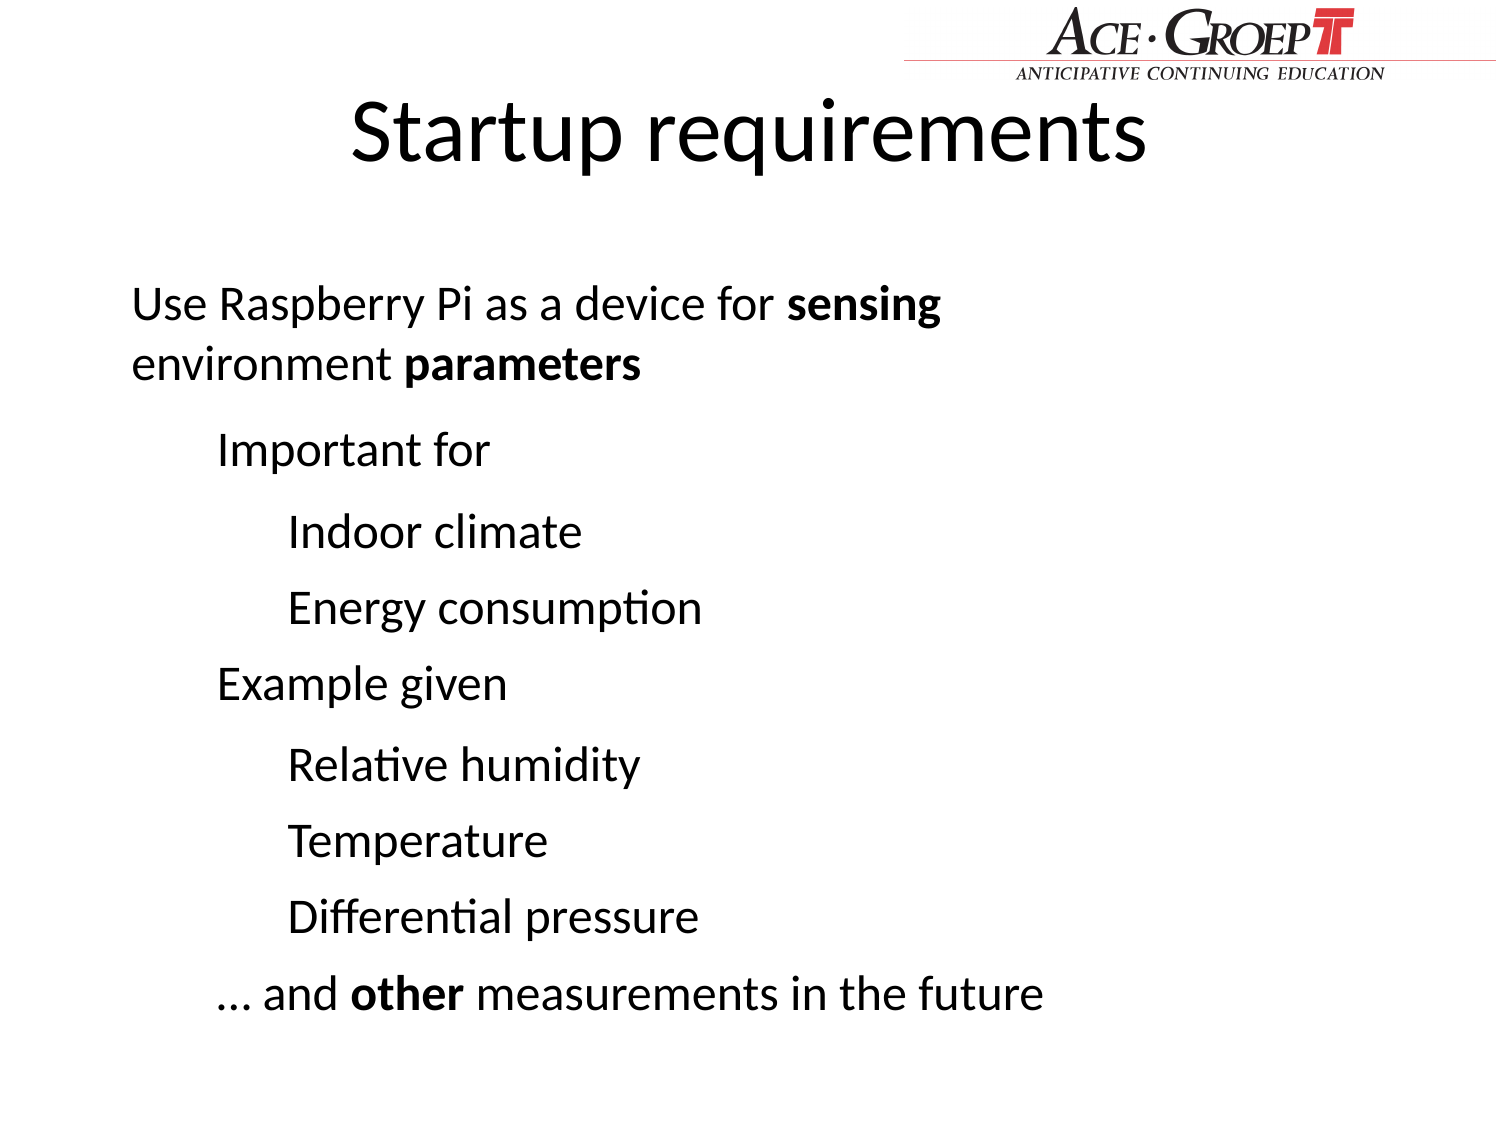

# Startup requirements
Use Raspberry Pi as a device for sensing
environment parameters
Important for
Indoor climate
Energy consumption
Example given
Relative humidity
Temperature
Differential pressure
… and other measurements in the future